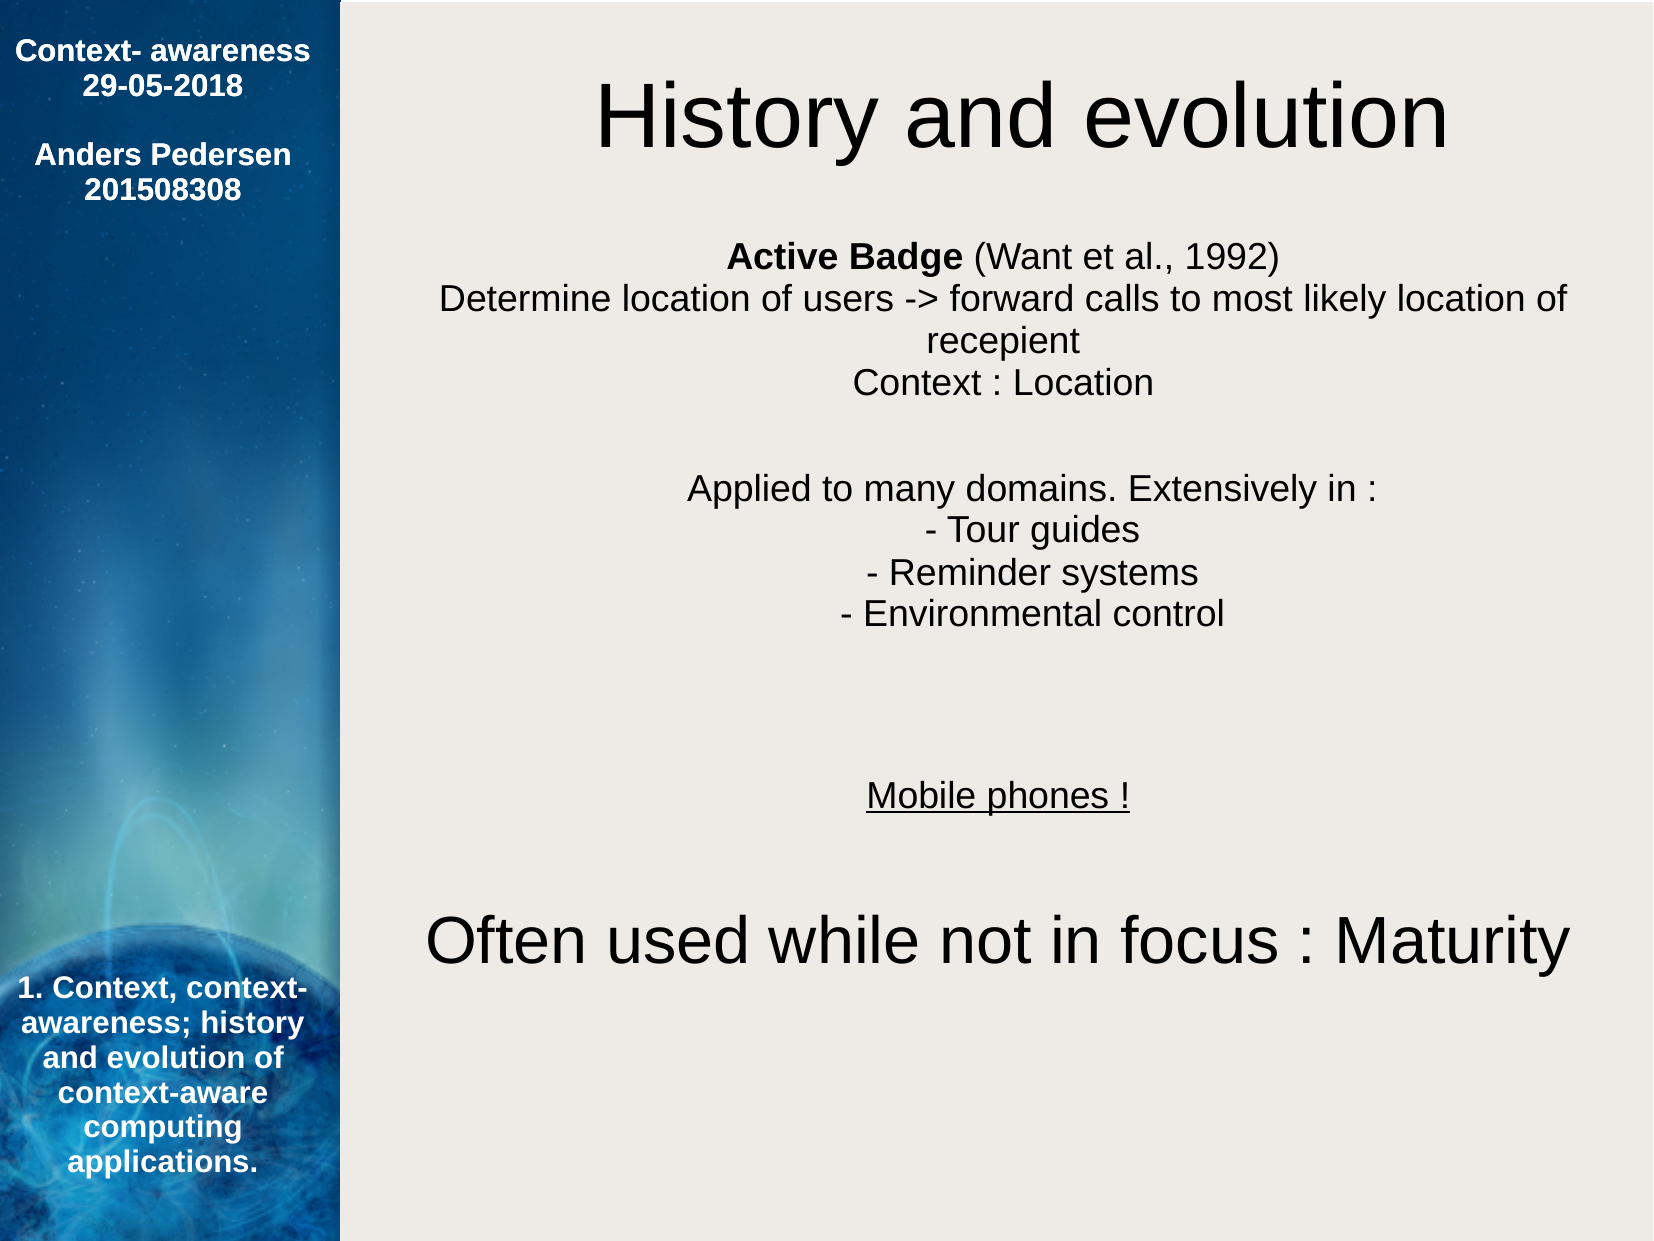

Often used while not in focus : Maturity
Context- awareness
29-05-2018
Anders Pedersen
201508308
Context- awareness
29-05-2018
Anders Pedersen
201508308
1. Context, context-awareness; history and evolution of context-aware computing applications.
# Agenda
History and evolution
Active Badge (Want et al., 1992)
Determine location of users -> forward calls to most likely location of recepient
Context : Location
Applied to many domains. Extensively in :
- Tour guides
- Reminder systems
- Environmental control
Mobile phones !